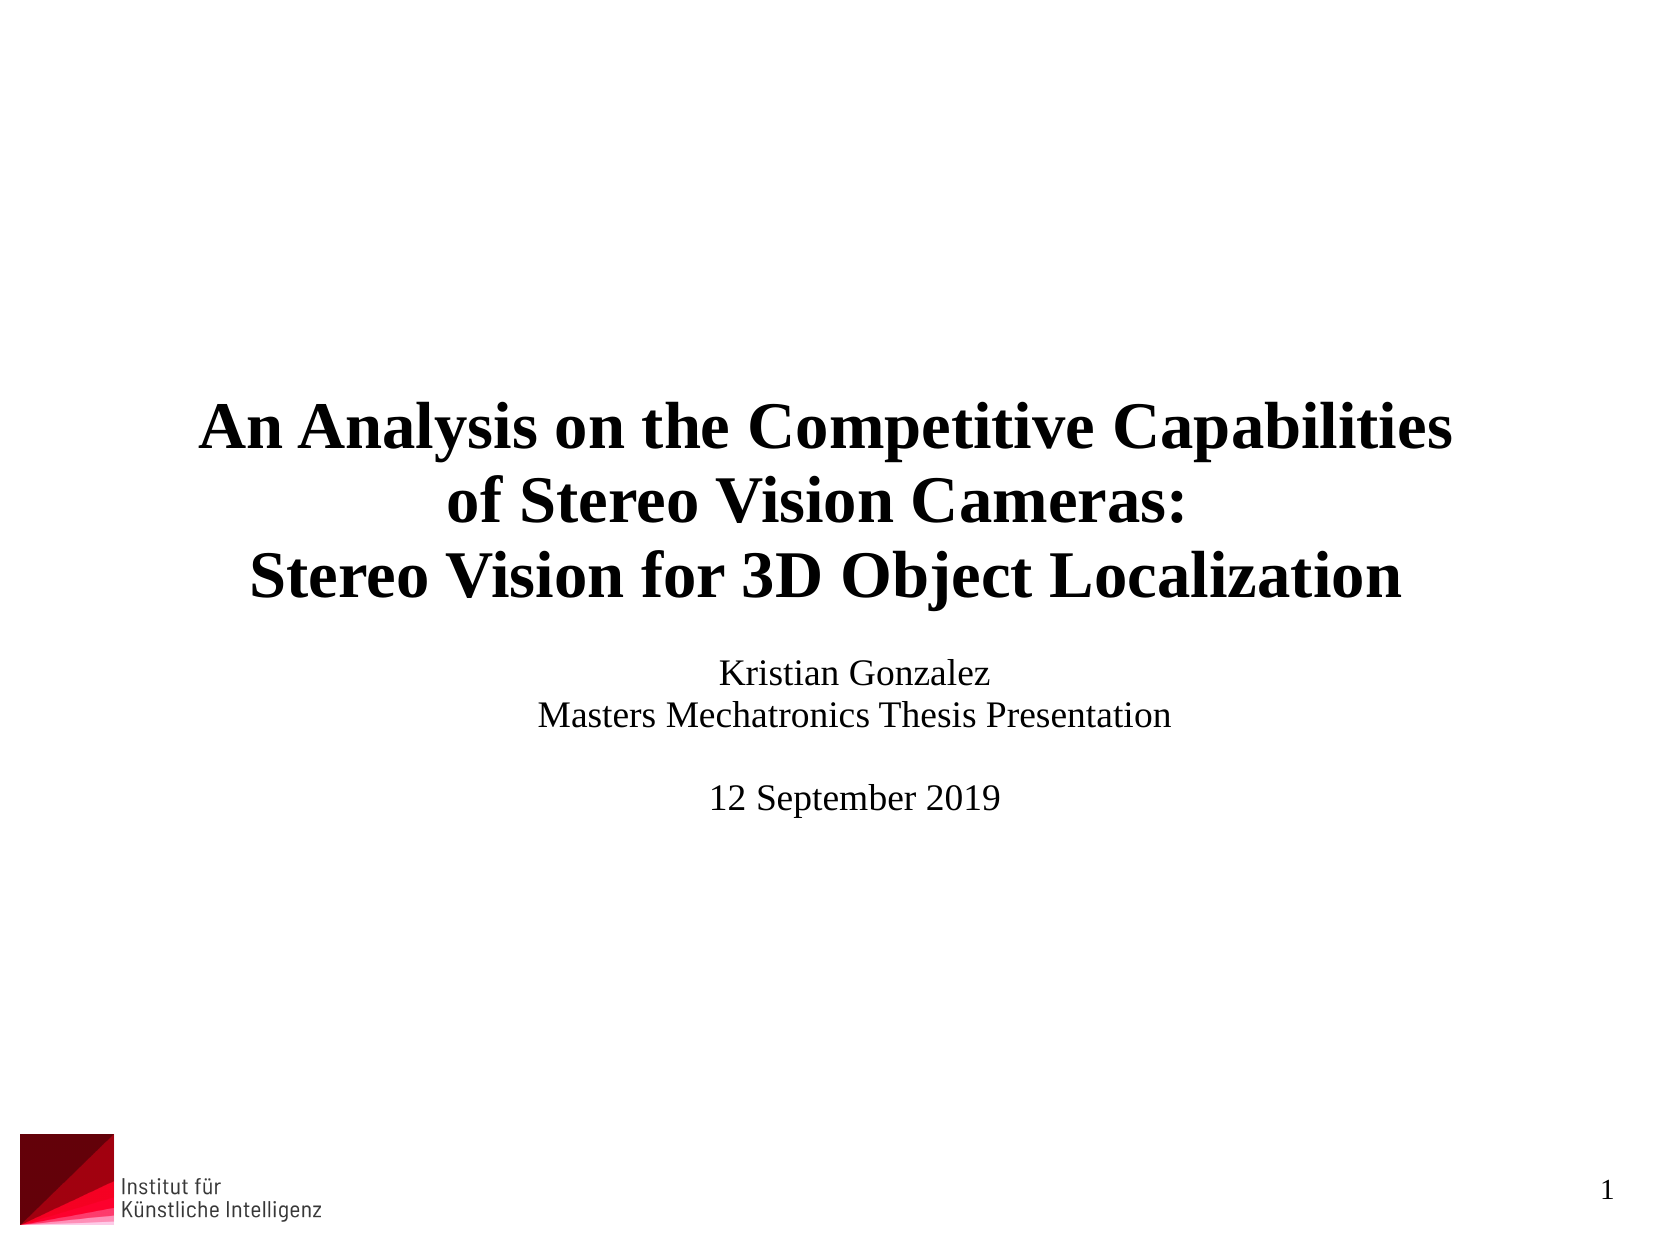

# An Analysis on the Competitive Capabilities of Stereo Vision Cameras:
Stereo Vision for 3D Object Localization
Kristian Gonzalez
Masters Mechatronics Thesis Presentation
12 September 2019
1